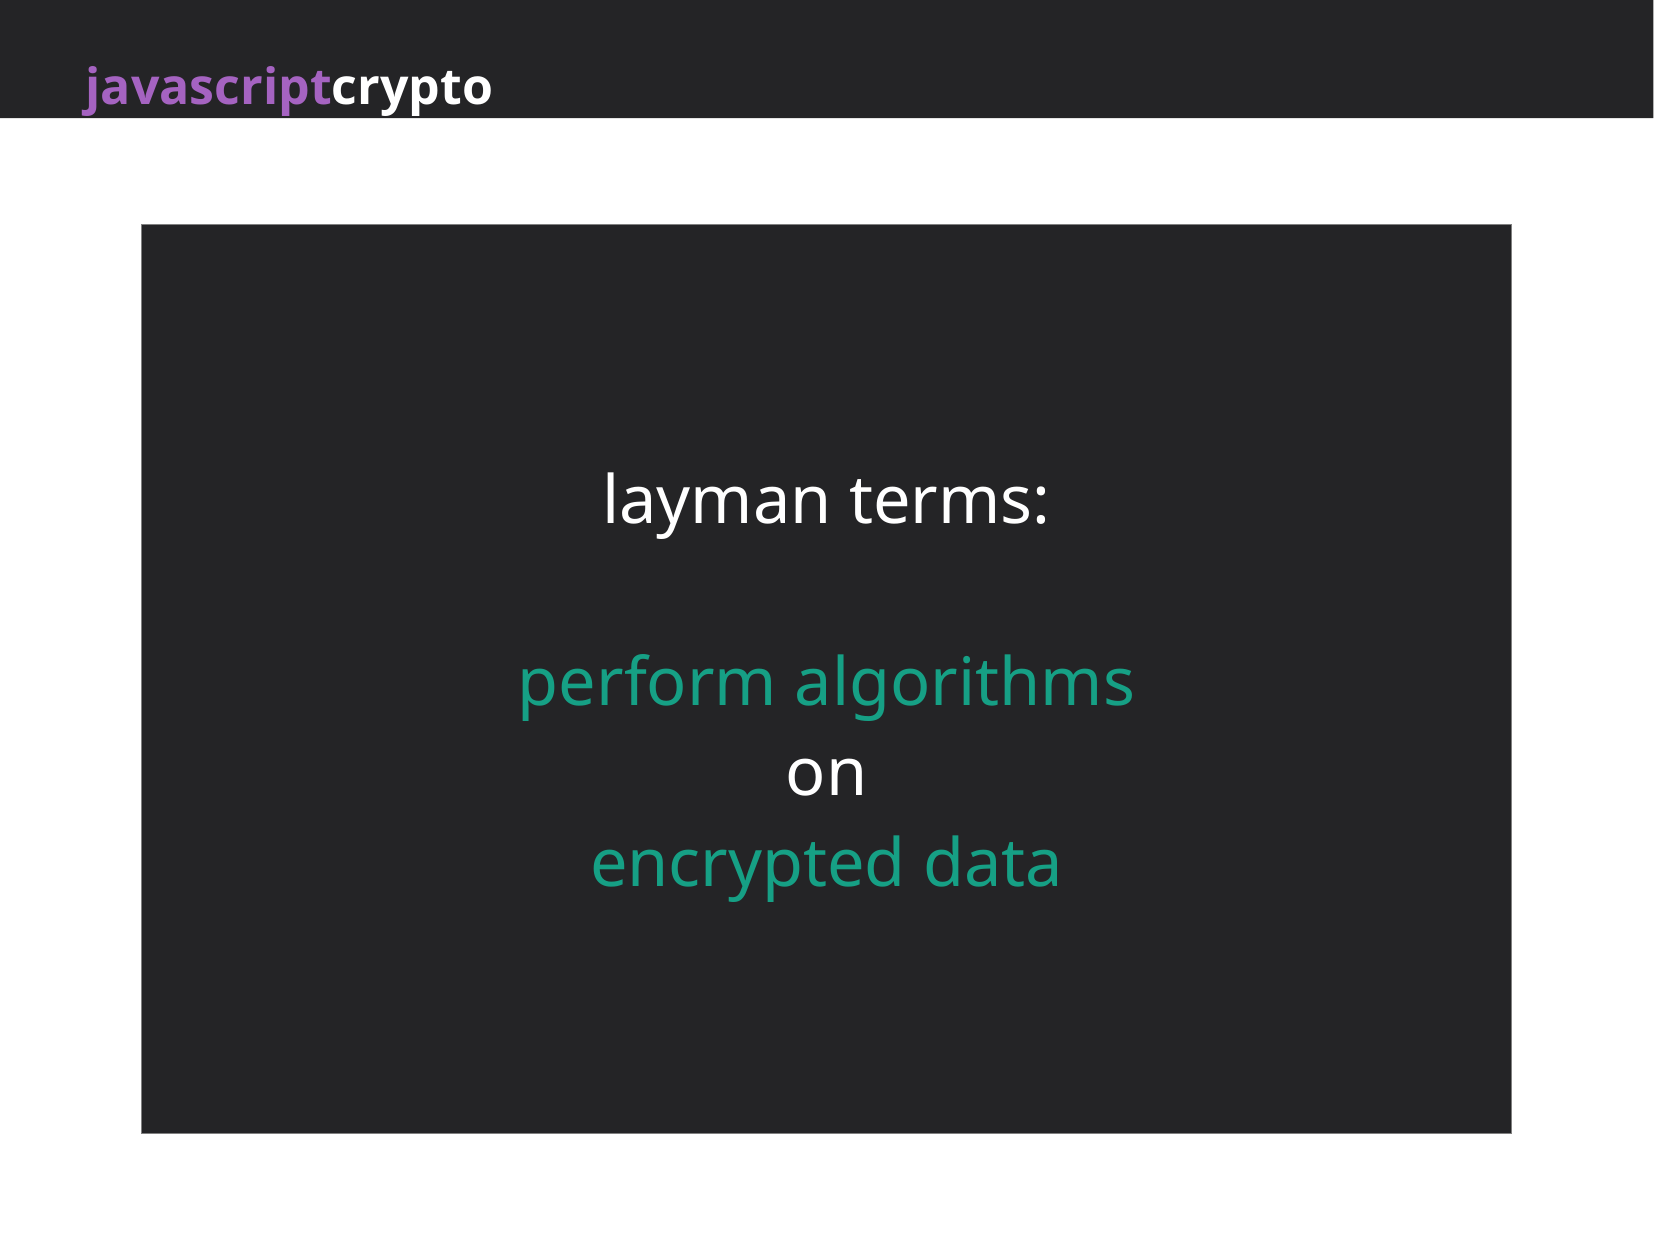

javascriptcrypto
layman terms:
perform algorithms
on
encrypted data
encrypt shit